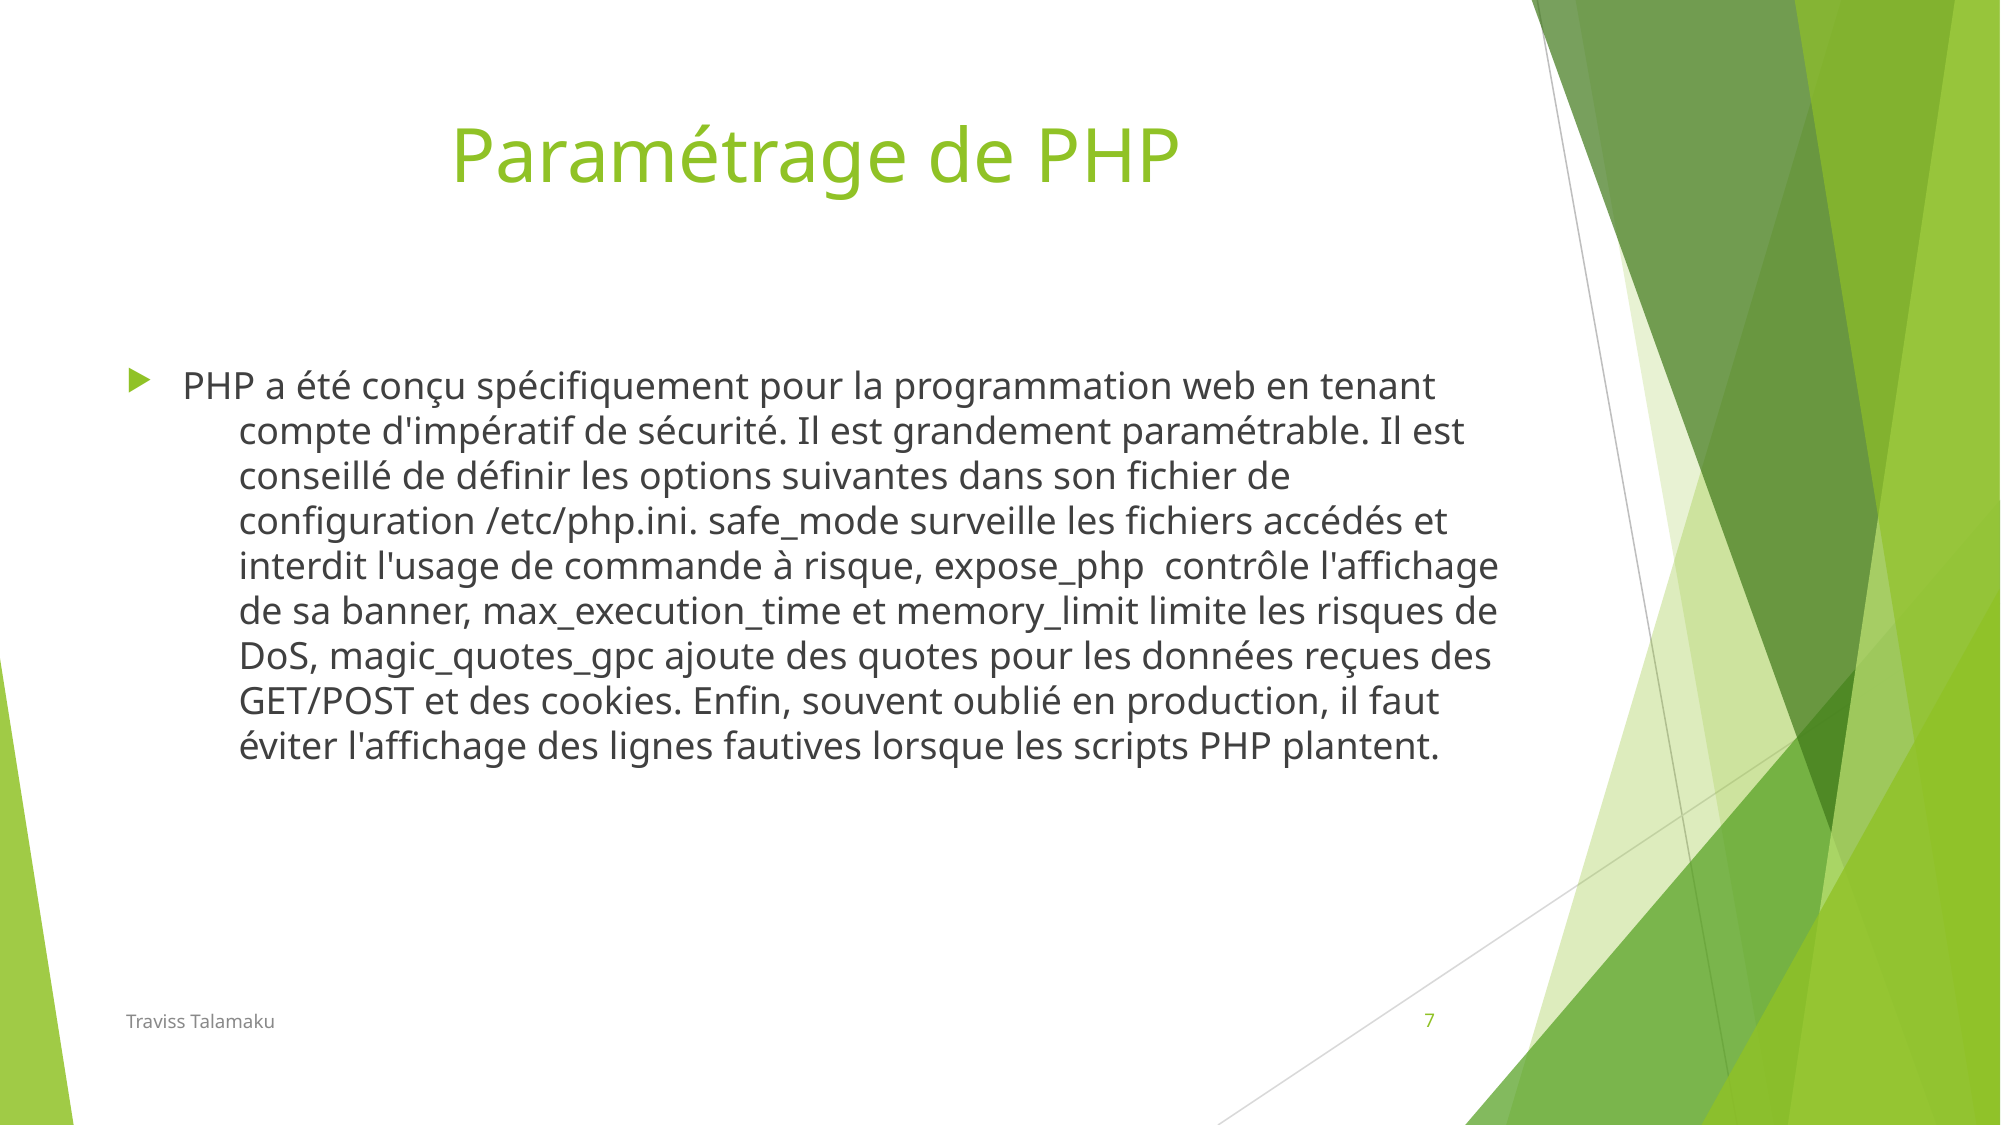

# Paramétrage de PHP
PHP a été conçu spécifiquement pour la programmation web en tenant compte d'impératif de sécurité. Il est grandement paramétrable. Il est conseillé de définir les options suivantes dans son fichier de configuration /etc/php.ini. safe_mode surveille les fichiers accédés et interdit l'usage de commande à risque, expose_php contrôle l'affichage de sa banner, max_execution_time et memory_limit limite les risques de DoS, magic_quotes_gpc ajoute des quotes pour les données reçues des GET/POST et des cookies. Enfin, souvent oublié en production, il faut éviter l'affichage des lignes fautives lorsque les scripts PHP plantent.
Traviss Talamaku